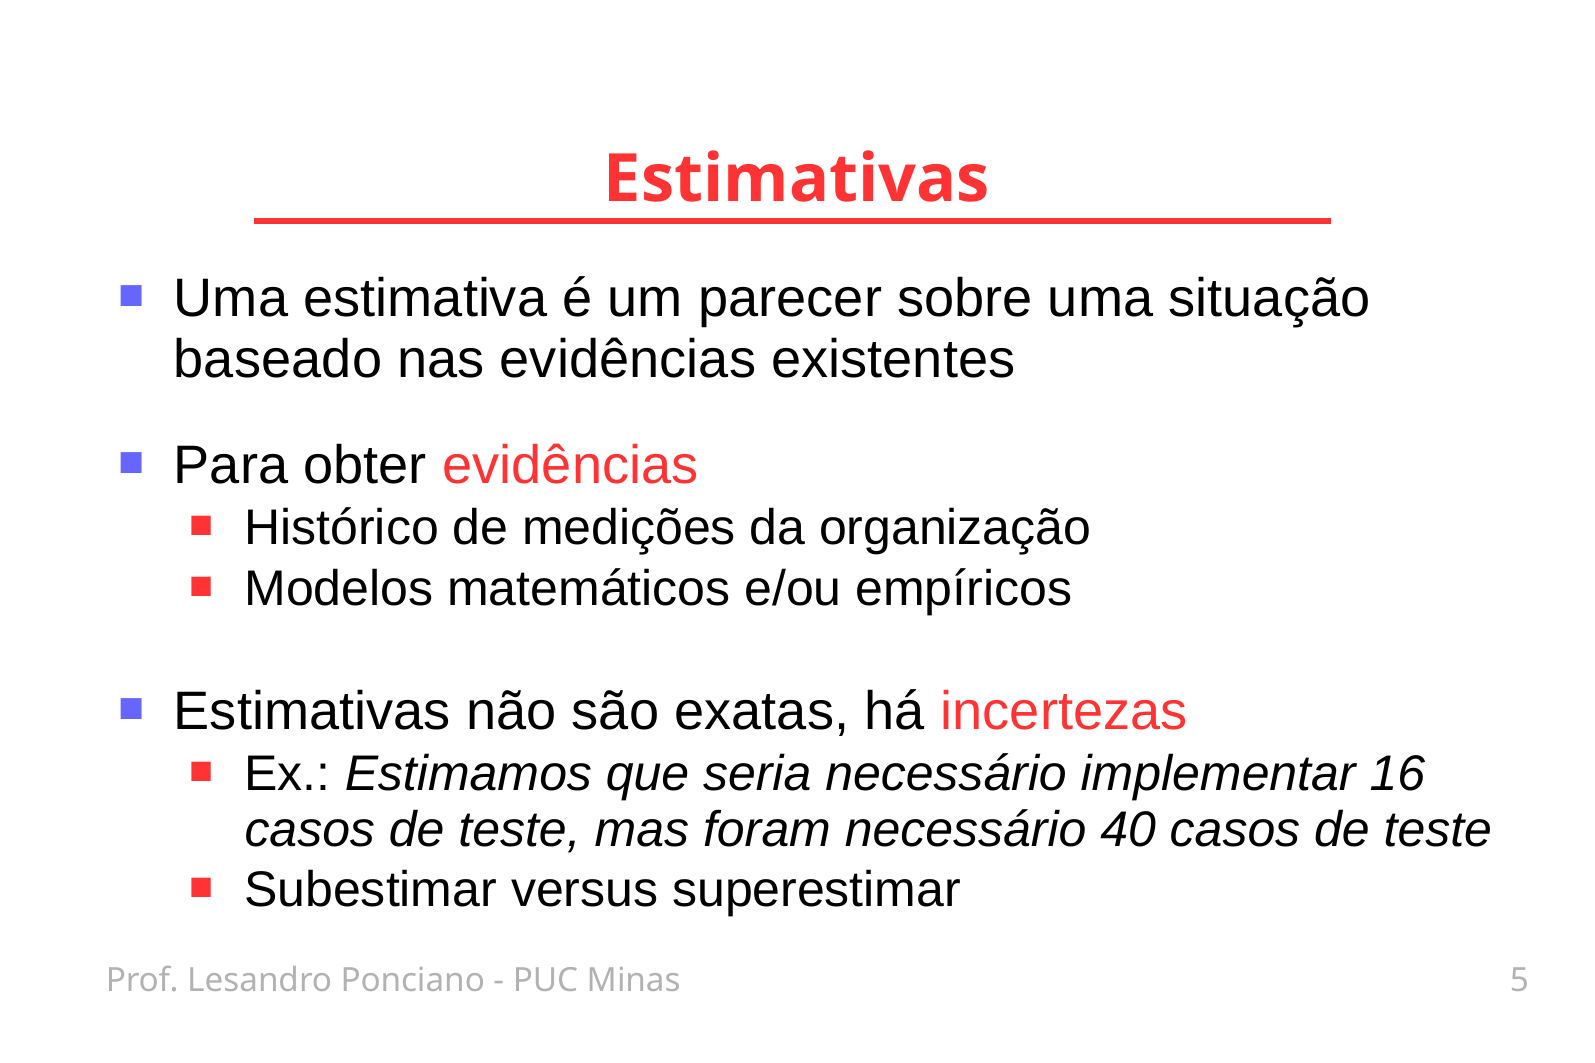

# Estimativas
Uma estimativa é um parecer sobre uma situação baseado nas evidências existentes
Para obter evidências
Histórico de medições da organização
Modelos matemáticos e/ou empíricos
Estimativas não são exatas, há incertezas
Ex.: Estimamos que seria necessário implementar 16 casos de teste, mas foram necessário 40 casos de teste
Subestimar versus superestimar
Prof. Lesandro Ponciano - PUC Minas
5